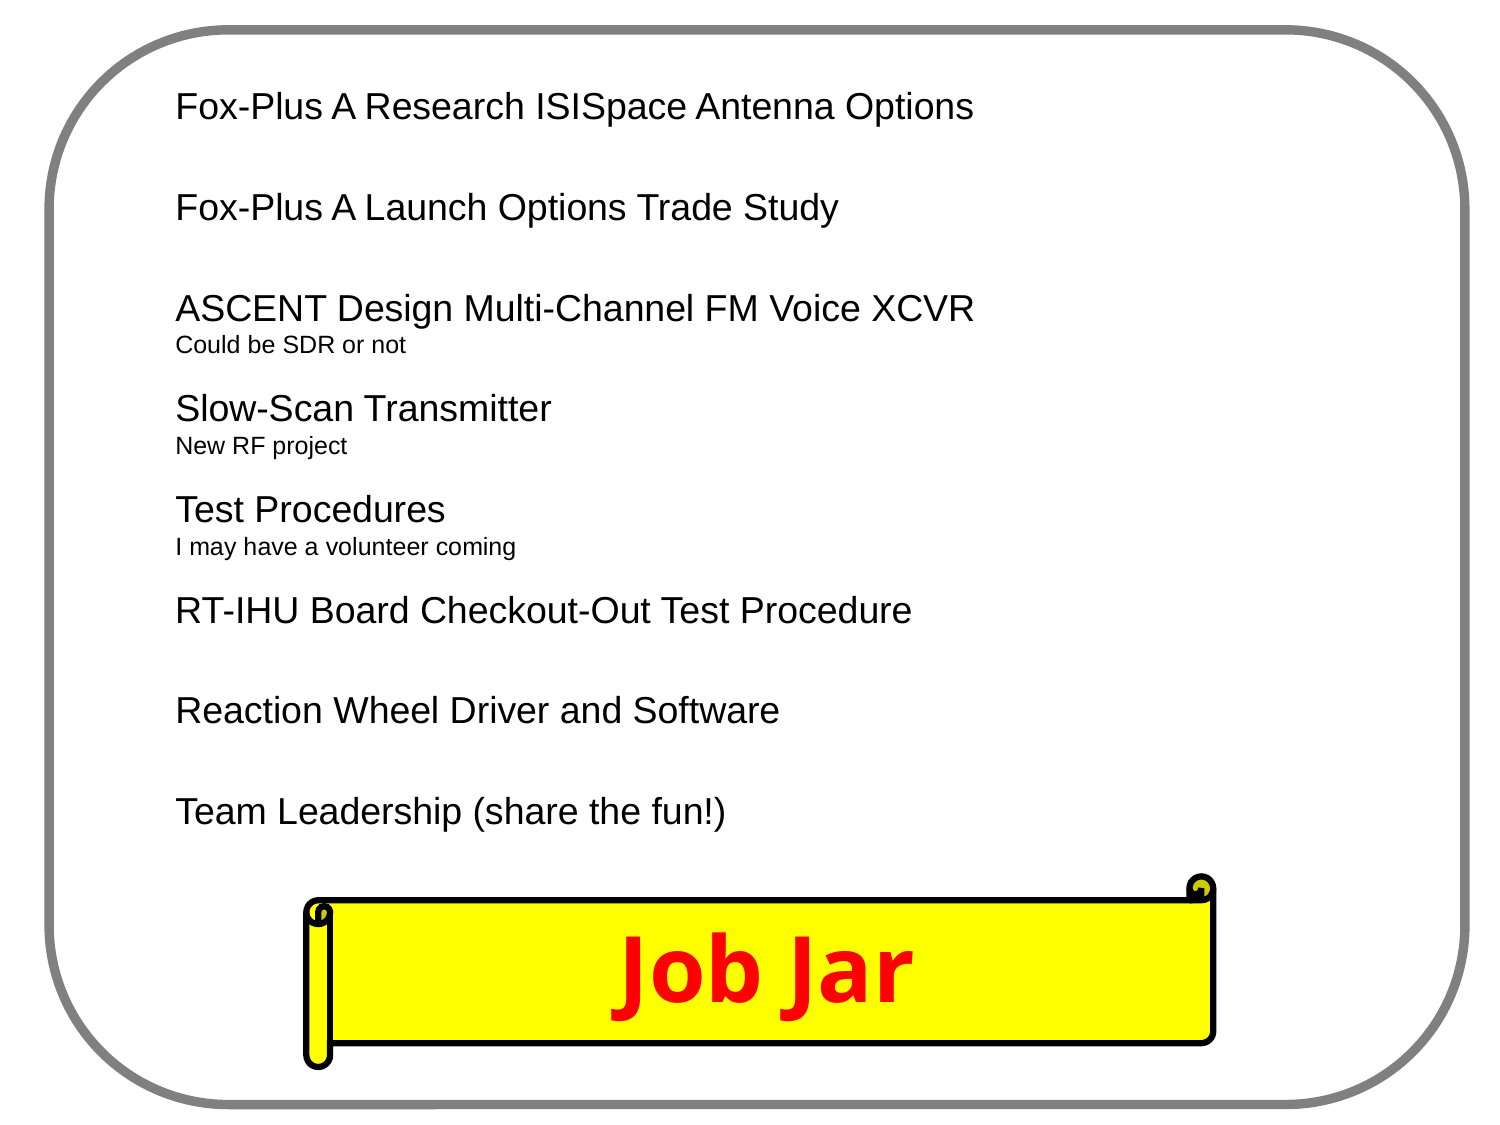

Fox-Plus A Research ISISpace Antenna Options
Fox-Plus A Launch Options Trade Study
ASCENT Design Multi-Channel FM Voice XCVR
Could be SDR or not
Slow-Scan Transmitter
New RF project
Test Procedures
I may have a volunteer coming
RT-IHU Board Checkout-Out Test Procedure
Reaction Wheel Driver and Software
Team Leadership (share the fun!)
Job Jar